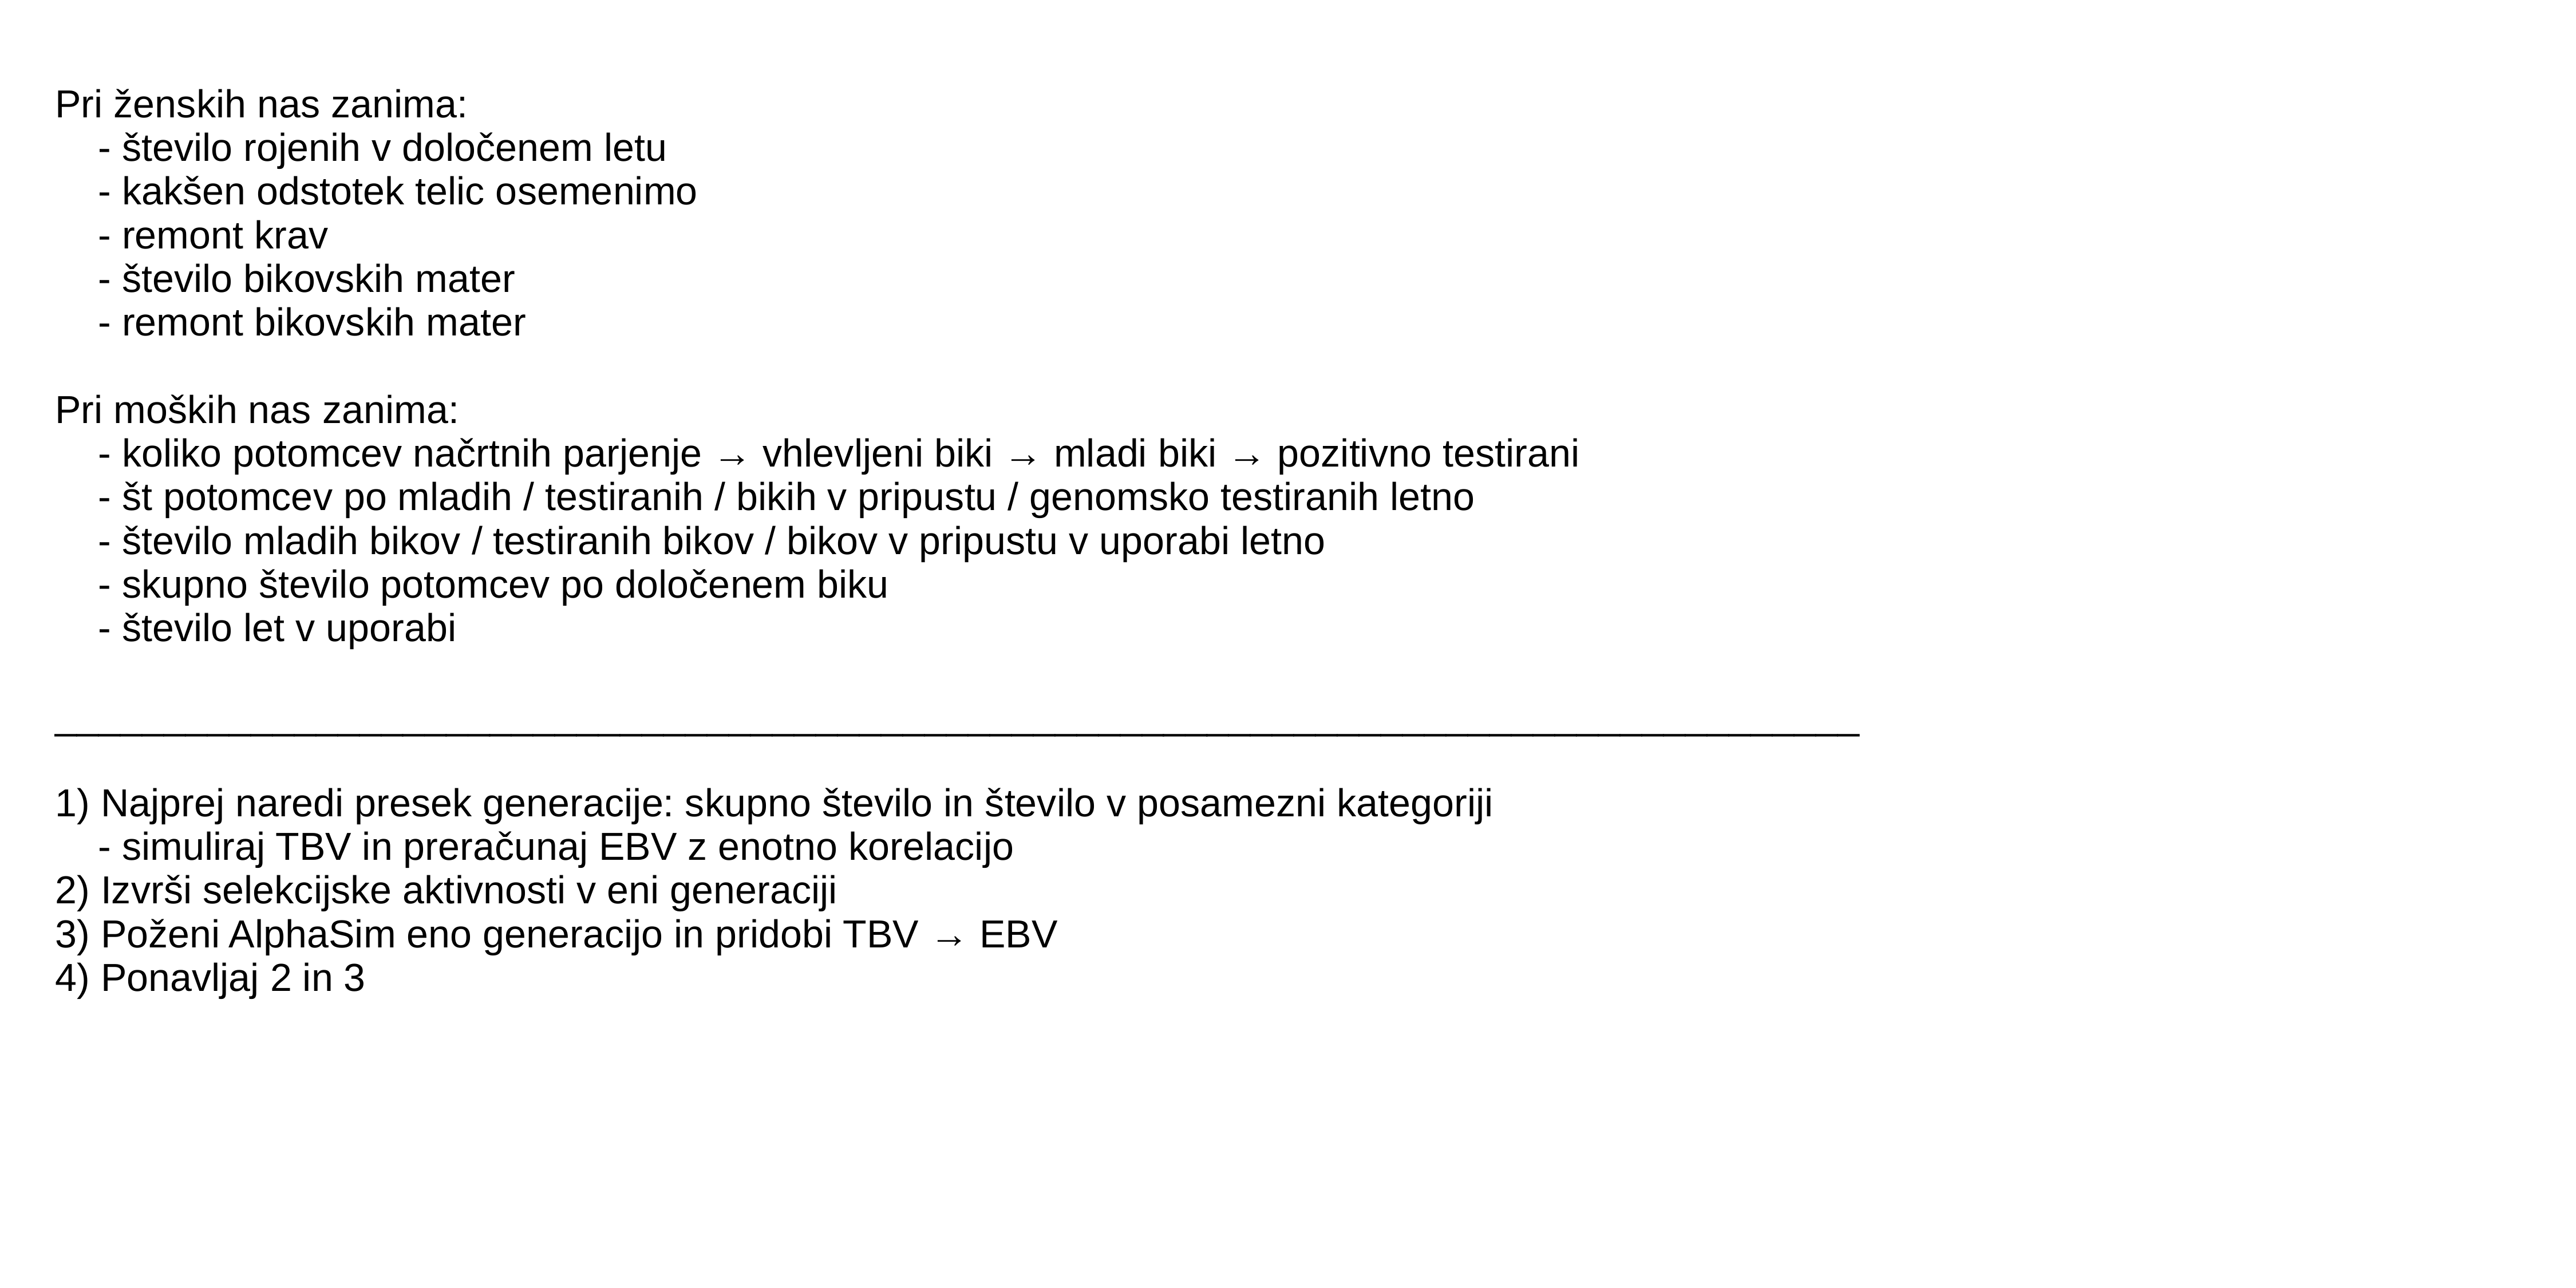

Pri ženskih nas zanima:
	- število rojenih v določenem letu
 	- kakšen odstotek telic osemenimo
	- remont krav
	- število bikovskih mater
	- remont bikovskih mater
Pri moških nas zanima:
	- koliko potomcev načrtnih parjenje → vhlevljeni biki → mladi biki → pozitivno testirani
	- št potomcev po mladih / testiranih / bikih v pripustu / genomsko testiranih letno
	- število mladih bikov / testiranih bikov / bikov v pripustu v uporabi letno
	- skupno število potomcev po določenem biku
	- število let v uporabi
___________________________________________________________________________________
1) Najprej naredi presek generacije: skupno število in število v posamezni kategoriji
	- simuliraj TBV in preračunaj EBV z enotno korelacijo
2) Izvrši selekcijske aktivnosti v eni generaciji
3) Poženi AlphaSim eno generacijo in pridobi TBV → EBV
4) Ponavljaj 2 in 3